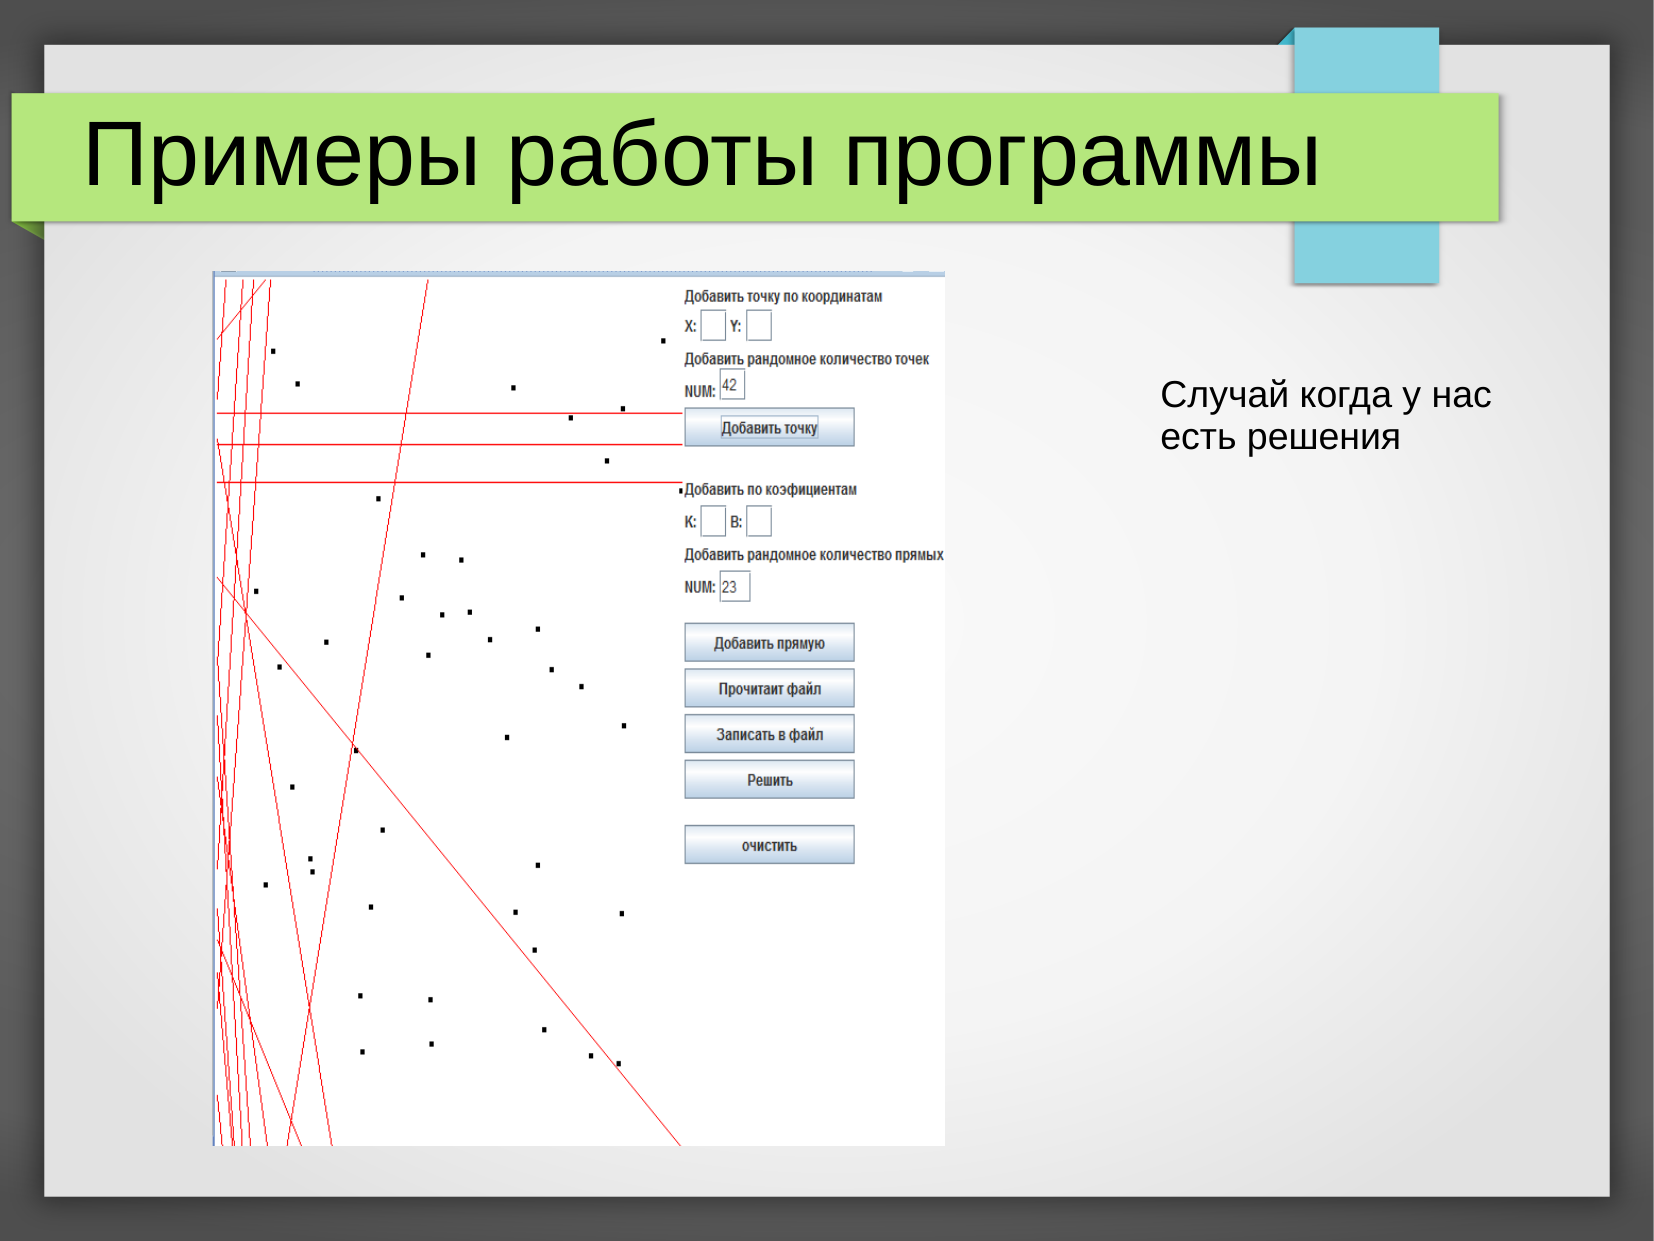

# Примеры работы программы
Случай когда у нас есть решения